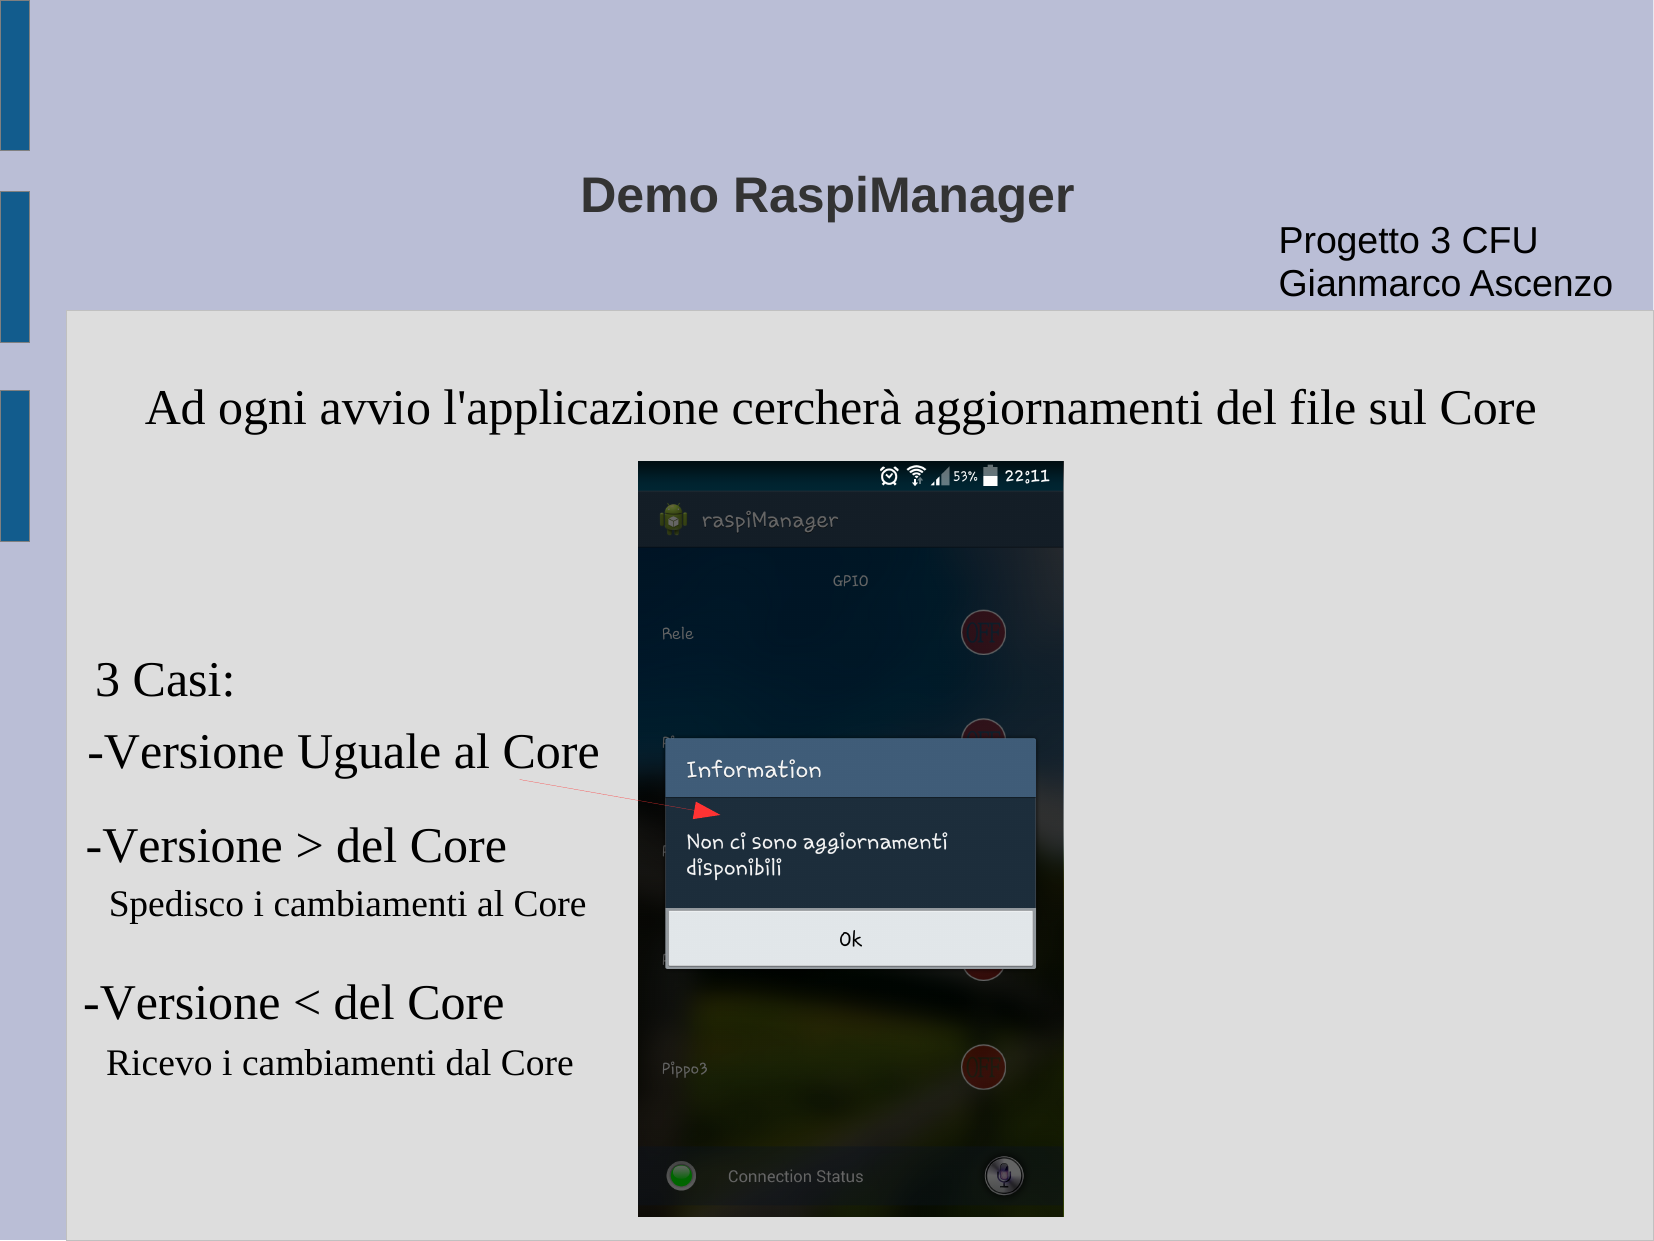

# Demo RaspiManager
Progetto 3 CFU Gianmarco Ascenzo
Ad ogni avvio l'applicazione cercherà aggiornamenti del file sul Core
3 Casi:
-Versione Uguale al Core
-Versione > del Core
Spedisco i cambiamenti al Core
-Versione < del Core
Ricevo i cambiamenti dal Core